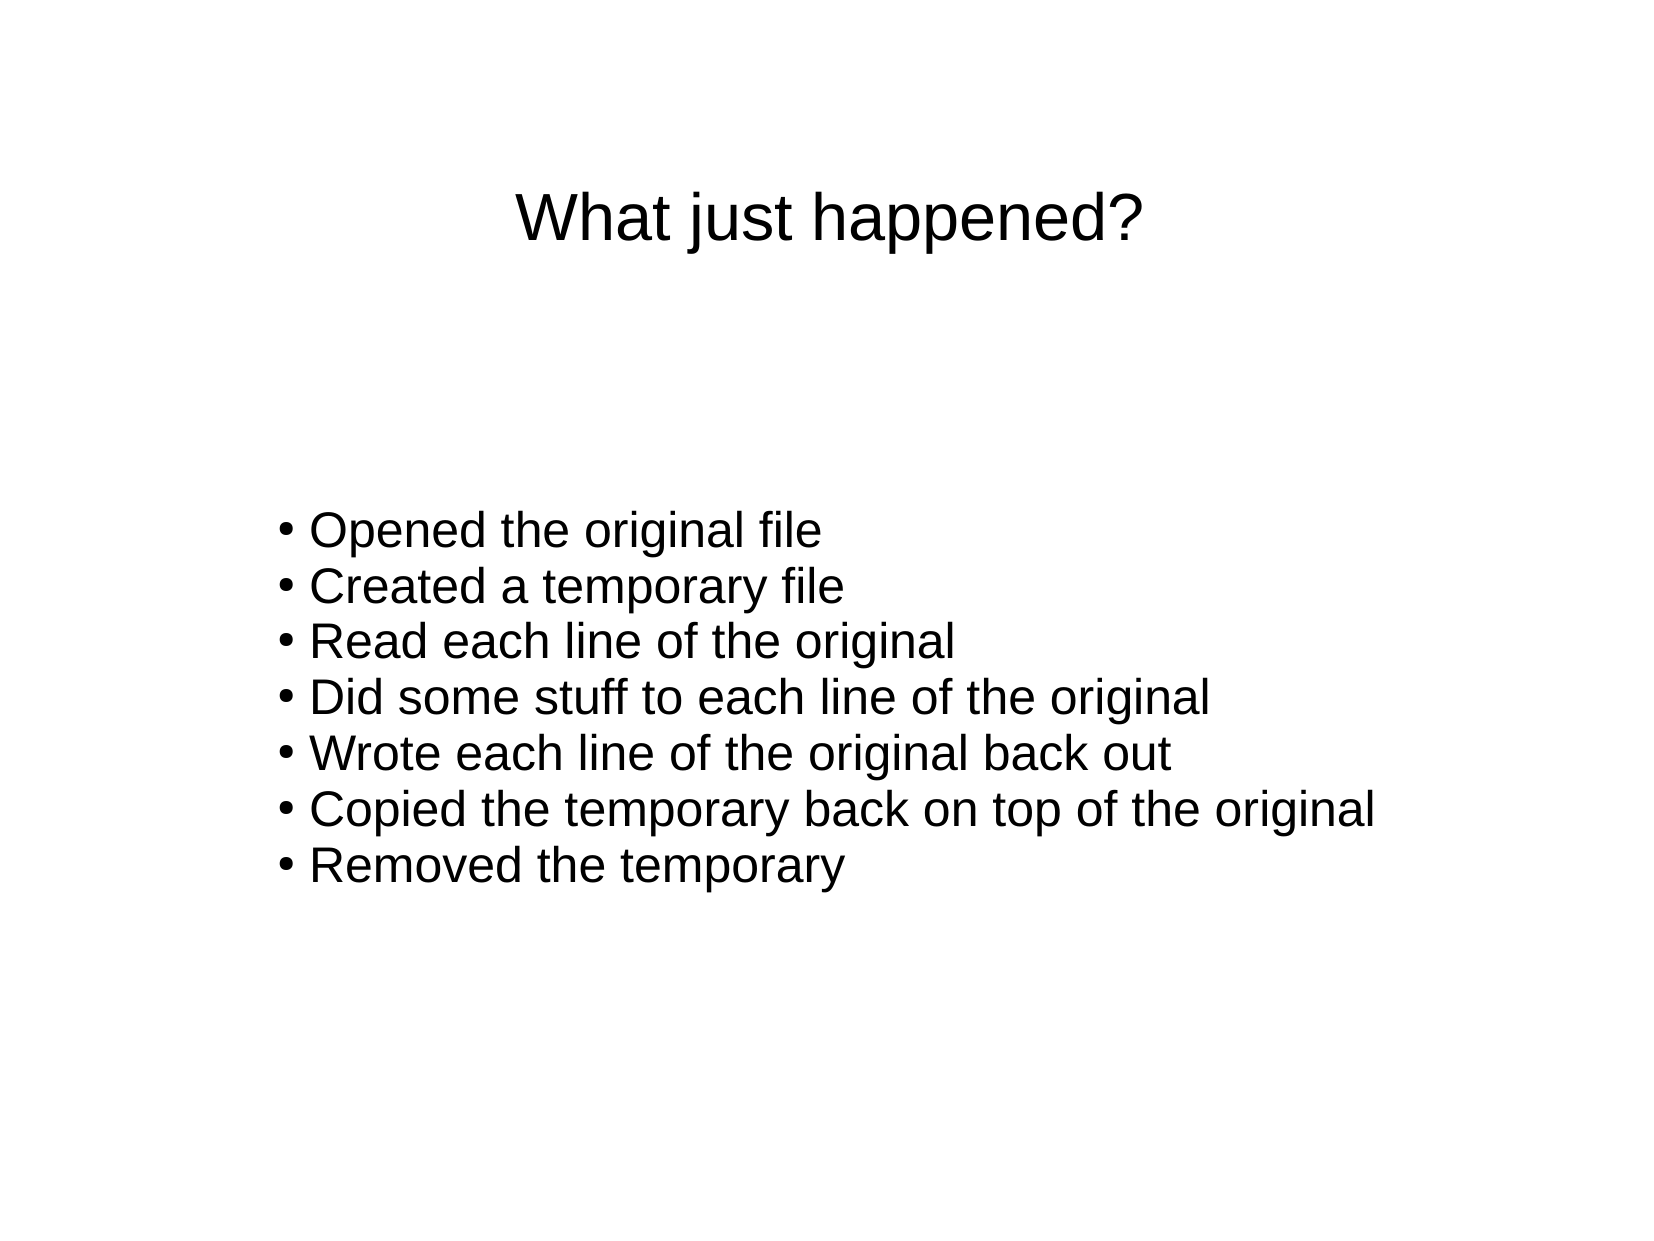

What just happened?
 Opened the original file
 Created a temporary file
 Read each line of the original
 Did some stuff to each line of the original
 Wrote each line of the original back out
 Copied the temporary back on top of the original
 Removed the temporary